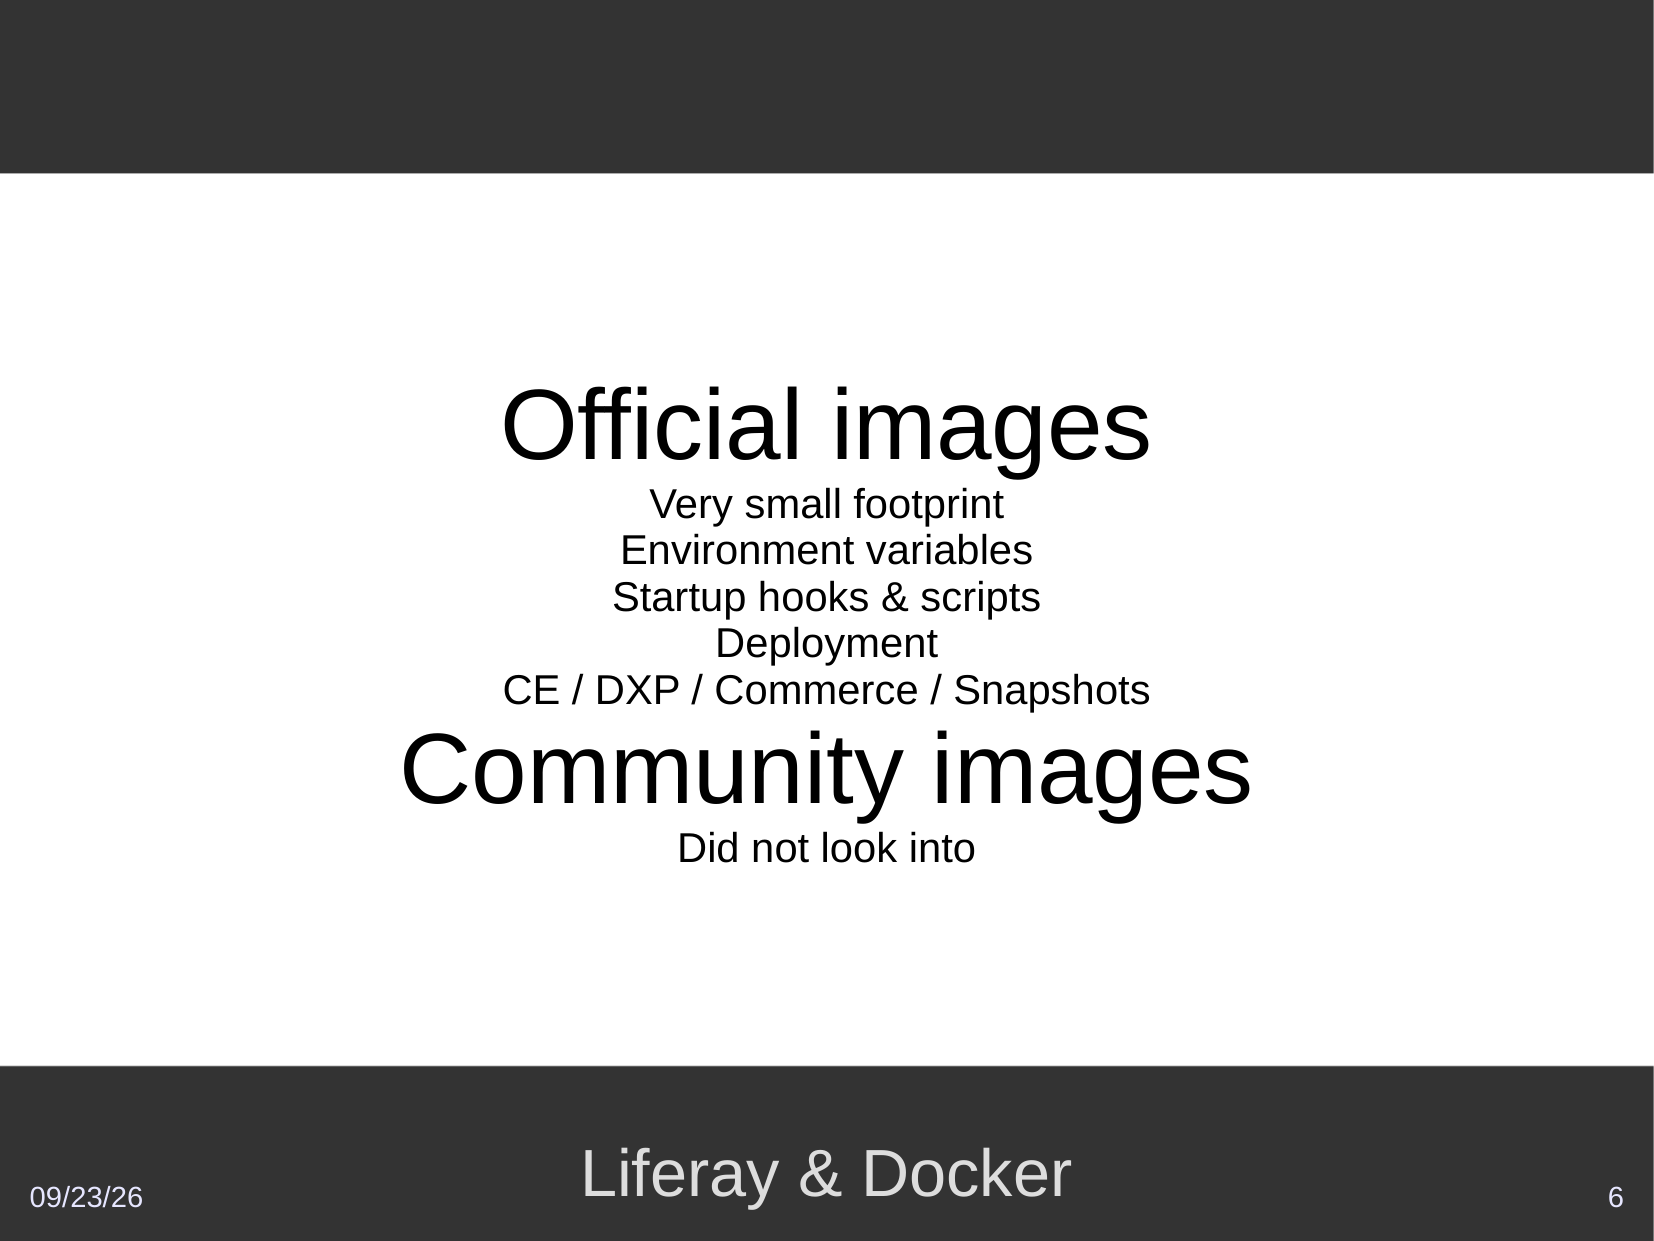

# Official images Very small footprint Environment variables Startup hooks & scripts Deployment CE / DXP / Commerce / Snapshots Community images Did not look into
Liferay & Docker
6